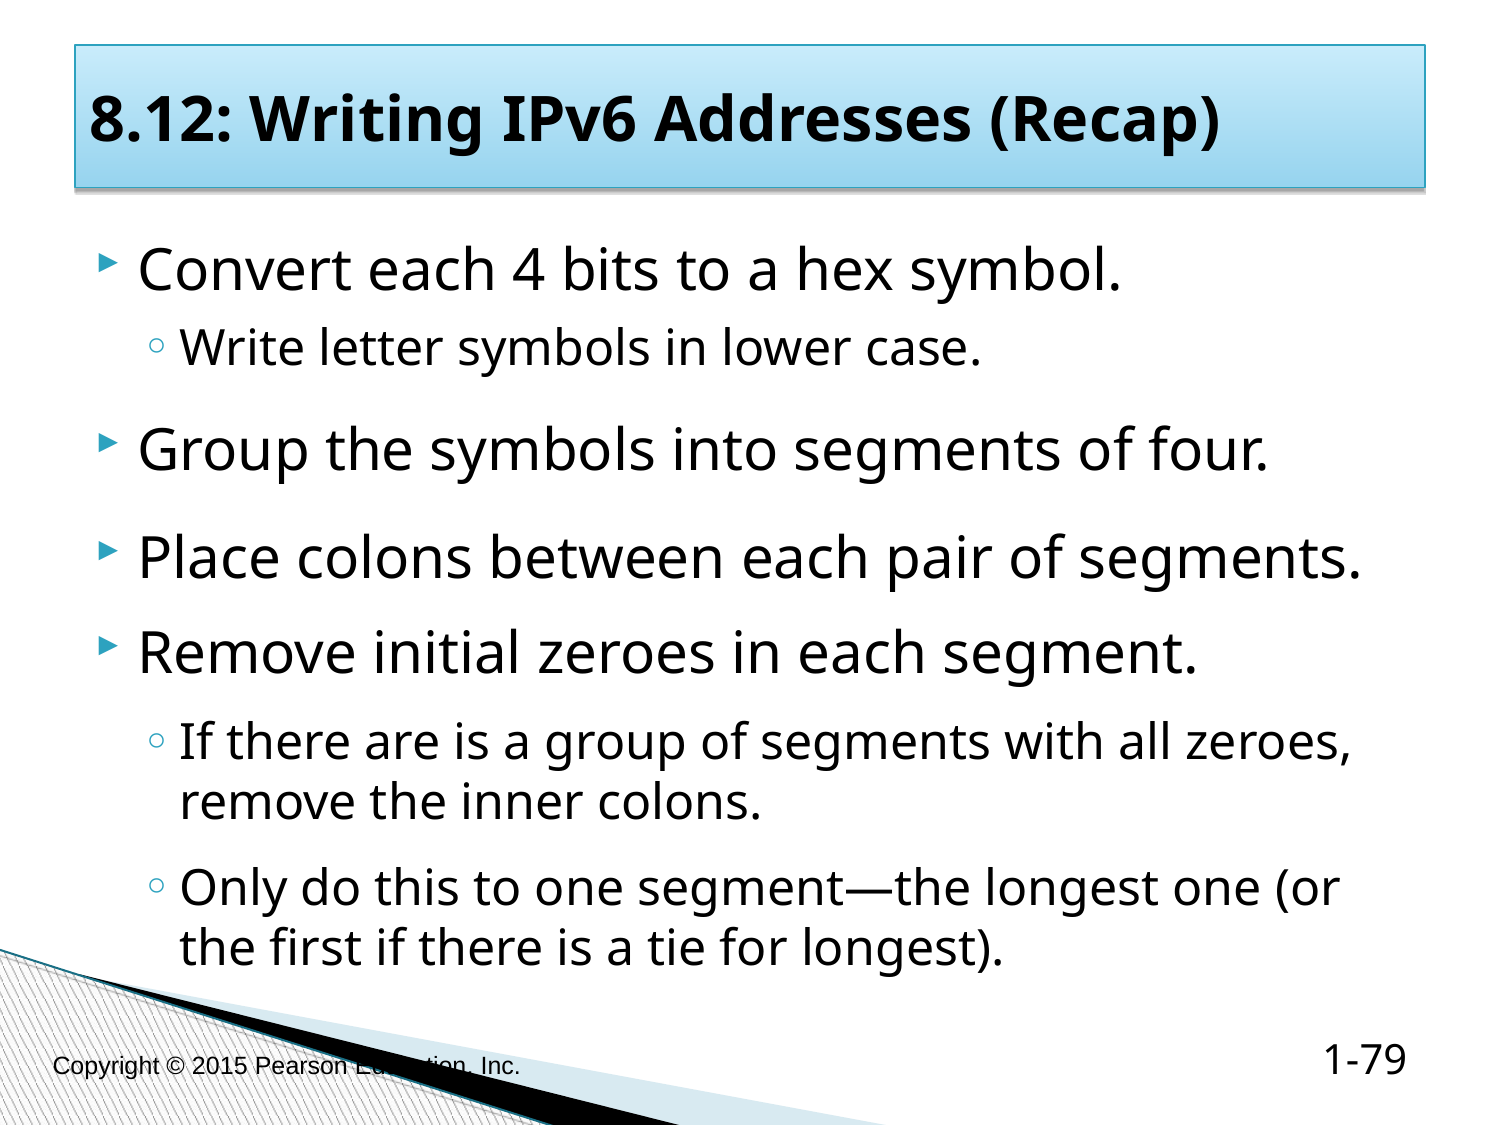

8.12: Writing IPv6 Addresses (Recap)
# Convert each 4 bits to a hex symbol.
Write letter symbols in lower case.
Group the symbols into segments of four.
Place colons between each pair of segments.
Remove initial zeroes in each segment.
If there are is a group of segments with all zeroes, remove the inner colons.
Only do this to one segment—the longest one (or the first if there is a tie for longest).
Copyright © 2015 Pearson Education, Inc.